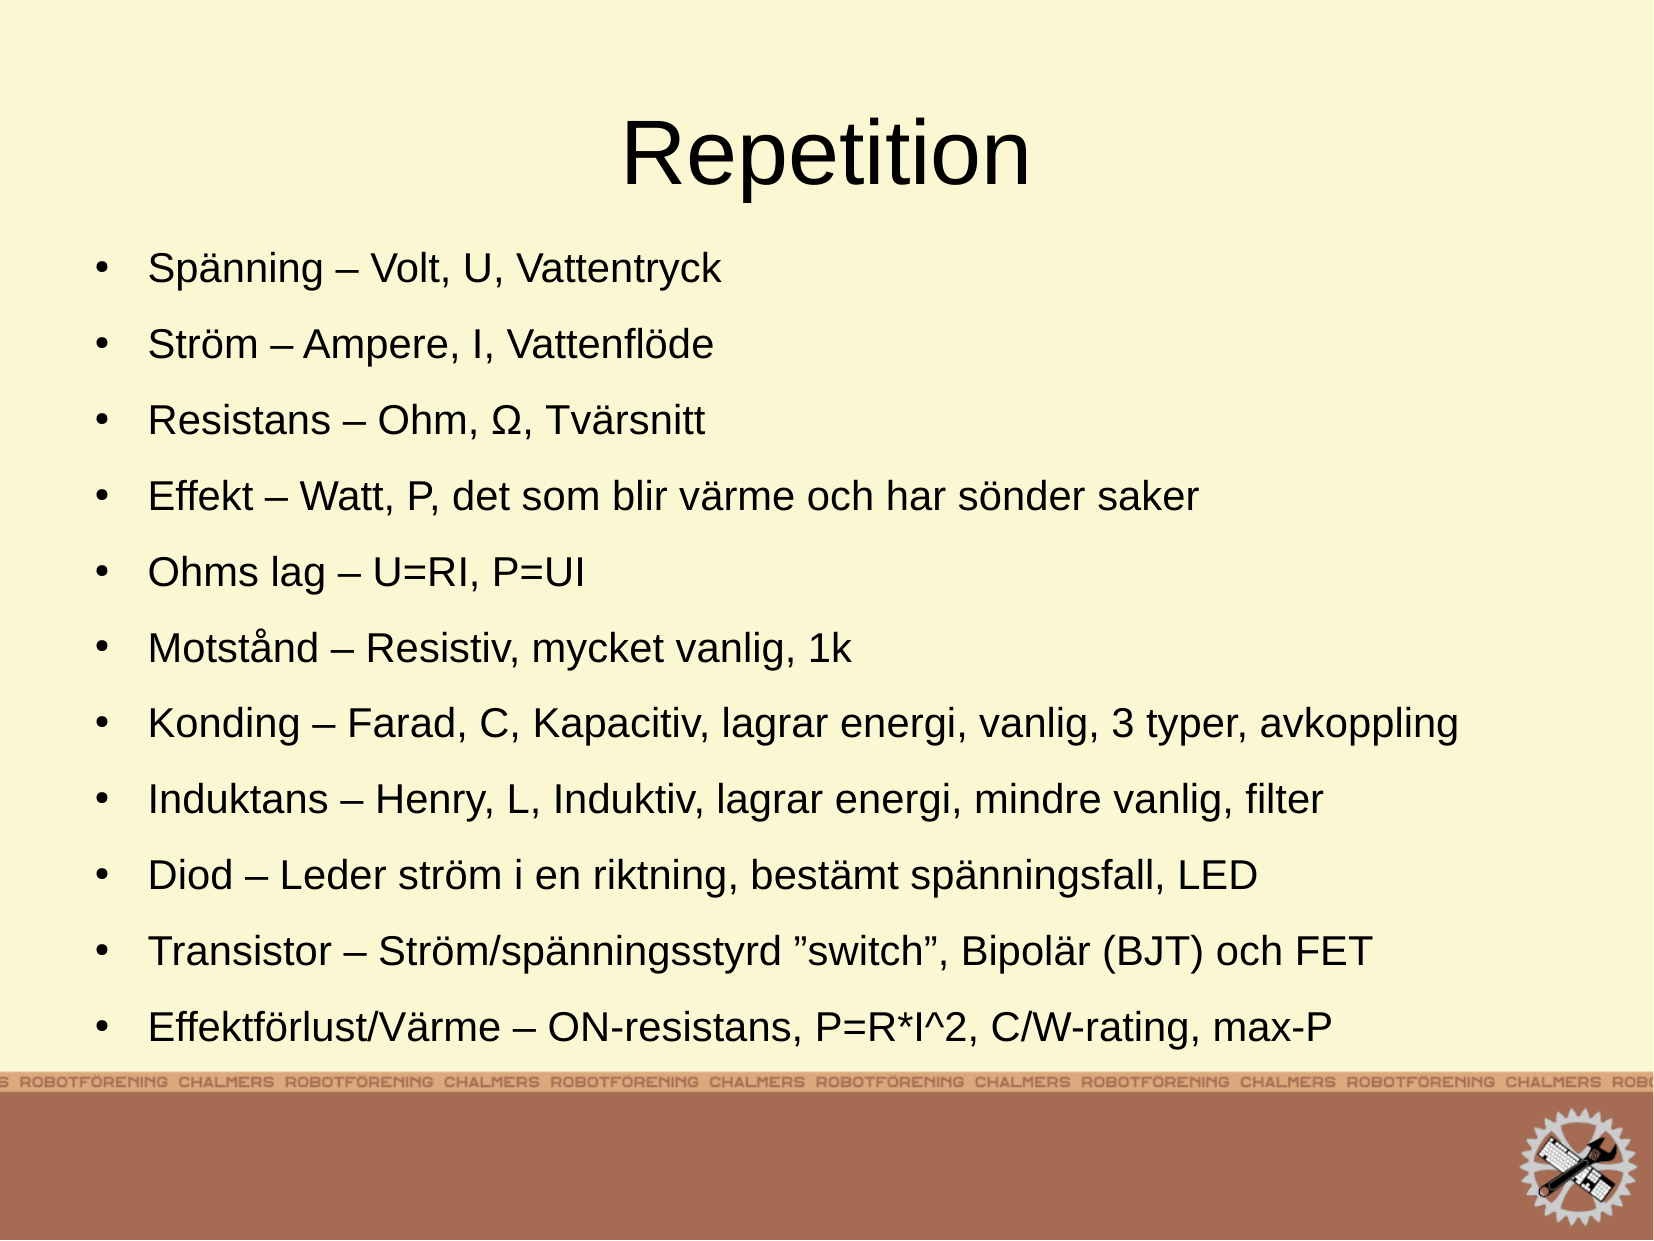

# Repetition
Spänning – Volt, U, Vattentryck
Ström – Ampere, I, Vattenflöde
Resistans – Ohm, Ω, Tvärsnitt
Effekt – Watt, P, det som blir värme och har sönder saker
Ohms lag – U=RI, P=UI
Motstånd – Resistiv, mycket vanlig, 1k
Konding – Farad, C, Kapacitiv, lagrar energi, vanlig, 3 typer, avkoppling
Induktans – Henry, L, Induktiv, lagrar energi, mindre vanlig, filter
Diod – Leder ström i en riktning, bestämt spänningsfall, LED
Transistor – Ström/spänningsstyrd ”switch”, Bipolär (BJT) och FET
Effektförlust/Värme – ON-resistans, P=R*I^2, C/W-rating, max-P